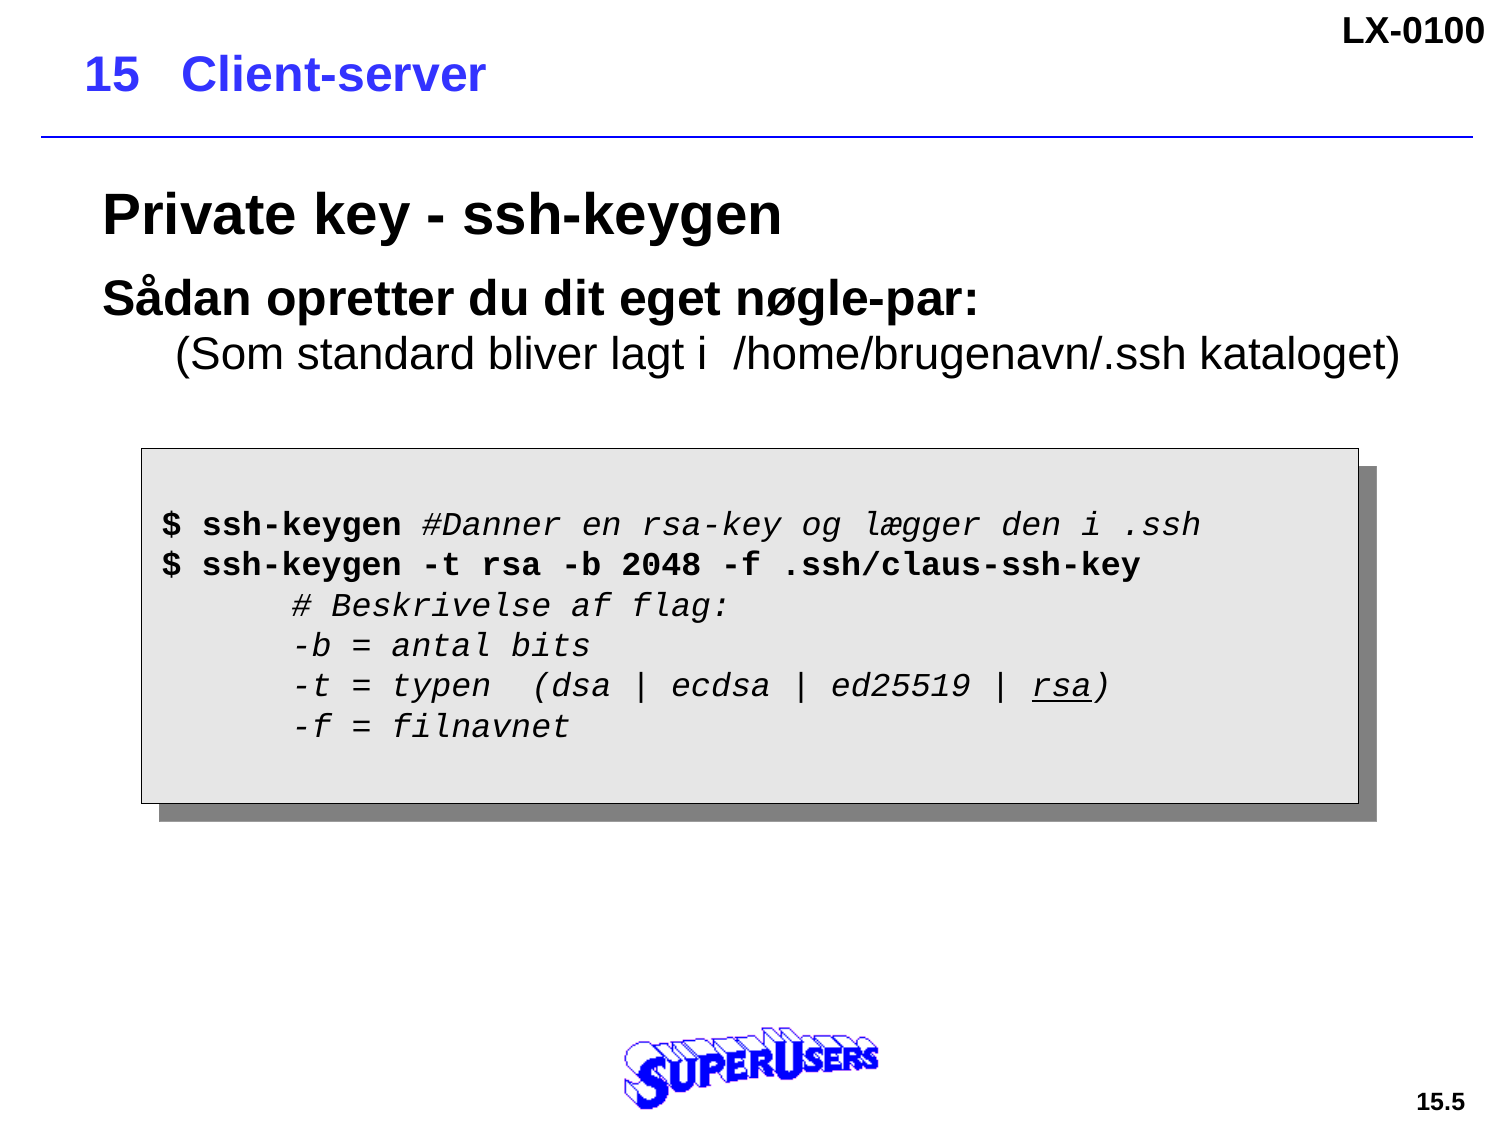

# 15 Client-server
Private key - ssh-keygen
Sådan opretter du dit eget nøgle-par:
	(Som standard bliver lagt i /home/brugenavn/.ssh kataloget)
 $ ssh-keygen #Danner en rsa-key og lægger den i .ssh
 $ ssh-keygen -t rsa -b 2048 -f .ssh/claus-ssh-key
 	# Beskrivelse af flag:
	-b = antal bits
	-t = typen (dsa | ecdsa | ed25519 | rsa)
	-f = filnavnet